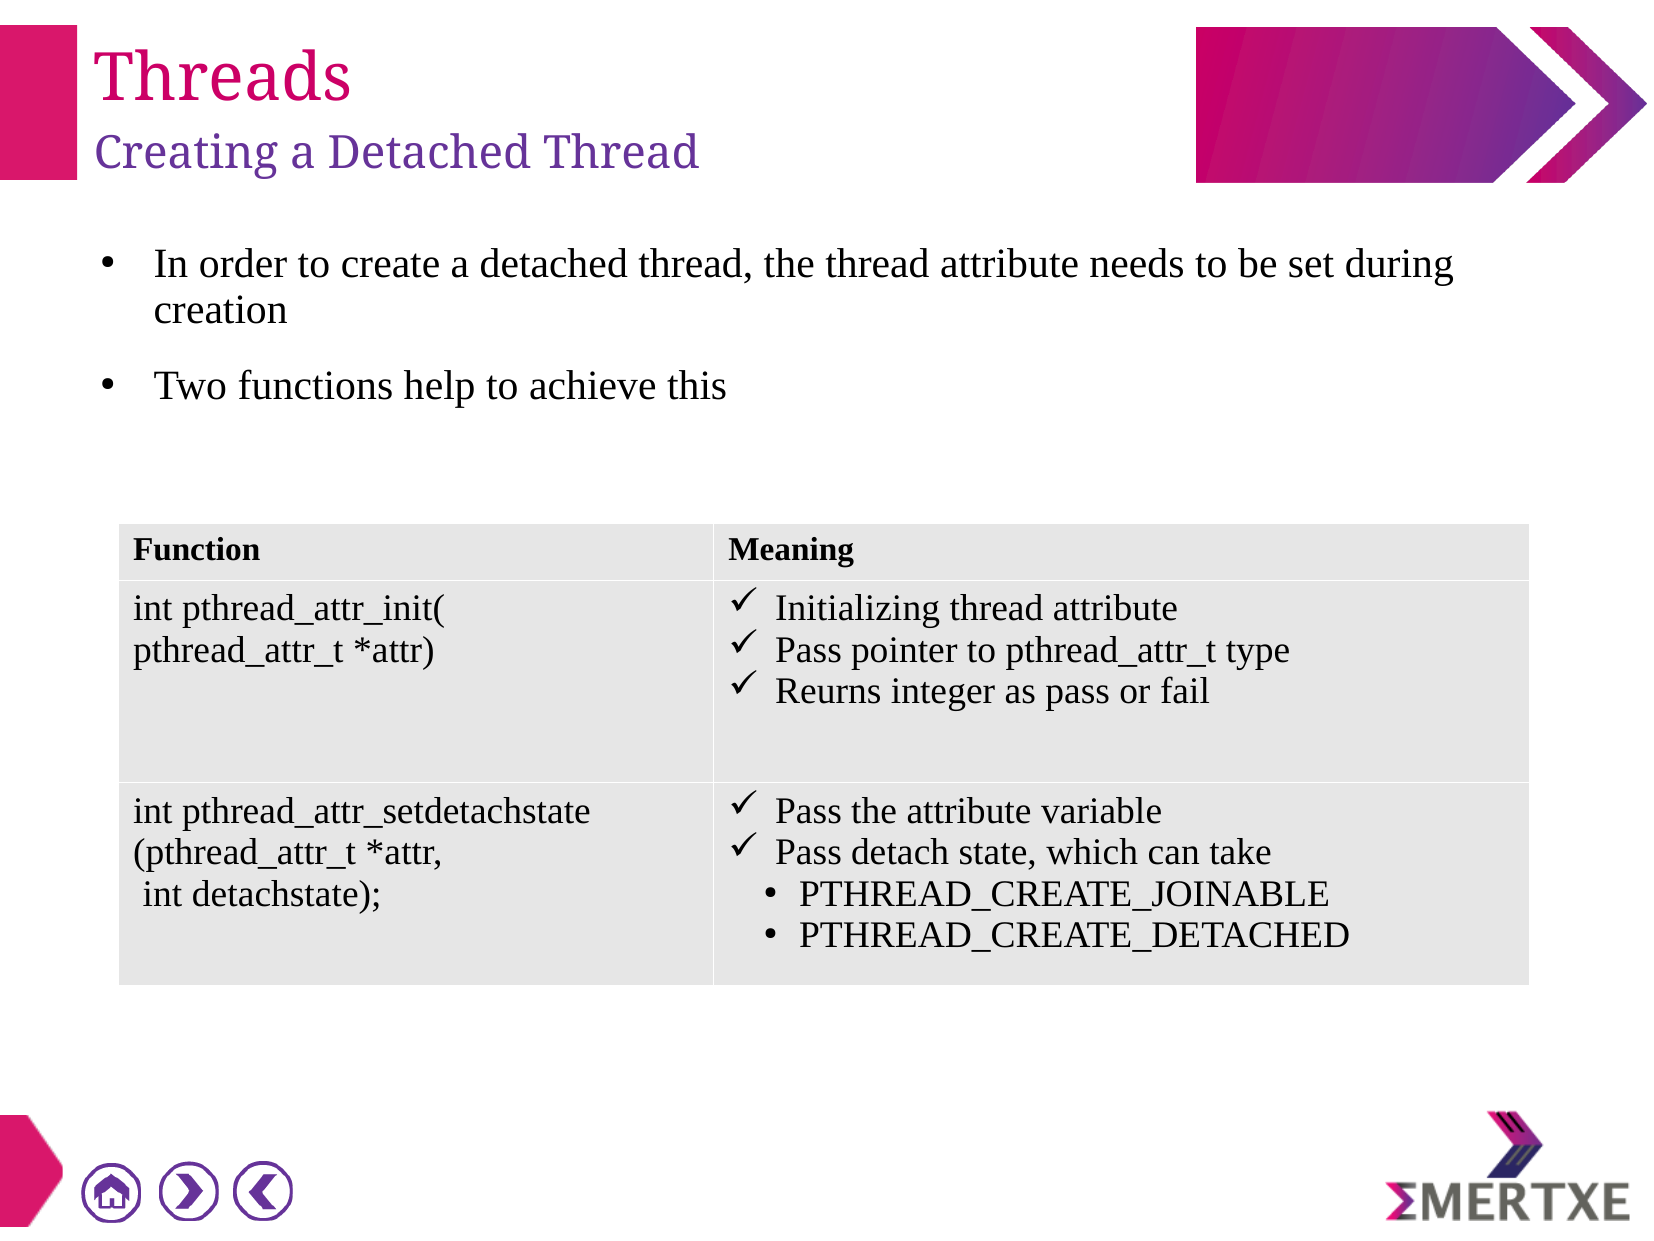

# Threads Creating a Detached Thread
In order to create a detached thread, the thread attribute needs to be set during creation
Two functions help to achieve this
| Function | Meaning |
| --- | --- |
| int pthread\_attr\_init( pthread\_attr\_t \*attr) | Initializing thread attribute Pass pointer to pthread\_attr\_t type Reurns integer as pass or fail |
| int pthread\_attr\_setdetachstate (pthread\_attr\_t \*attr,  int detachstate); | Pass the attribute variable Pass detach state, which can take PTHREAD\_CREATE\_JOINABLE PTHREAD\_CREATE\_DETACHED |